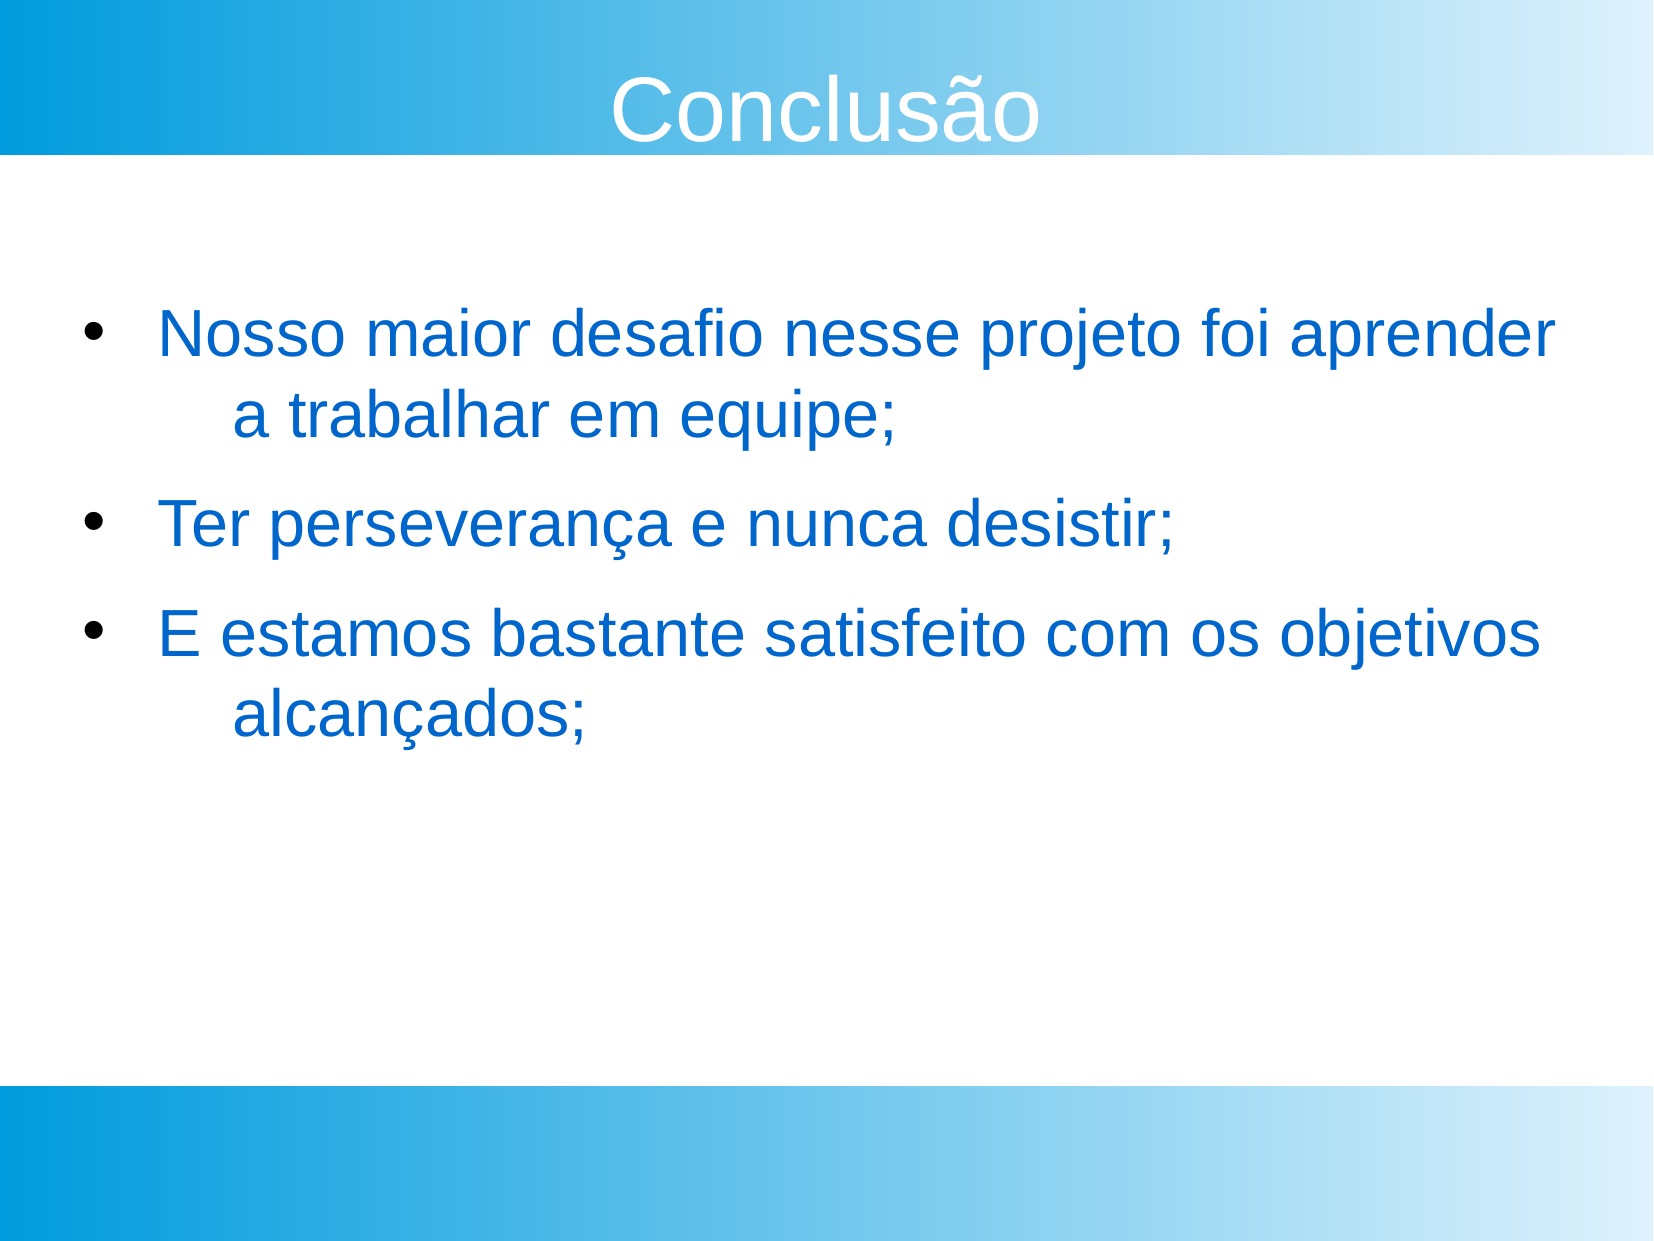

# Conclusão
Nosso maior desafio nesse projeto foi aprender a trabalhar em equipe;
Ter perseverança e nunca desistir;
E estamos bastante satisfeito com os objetivos alcançados;